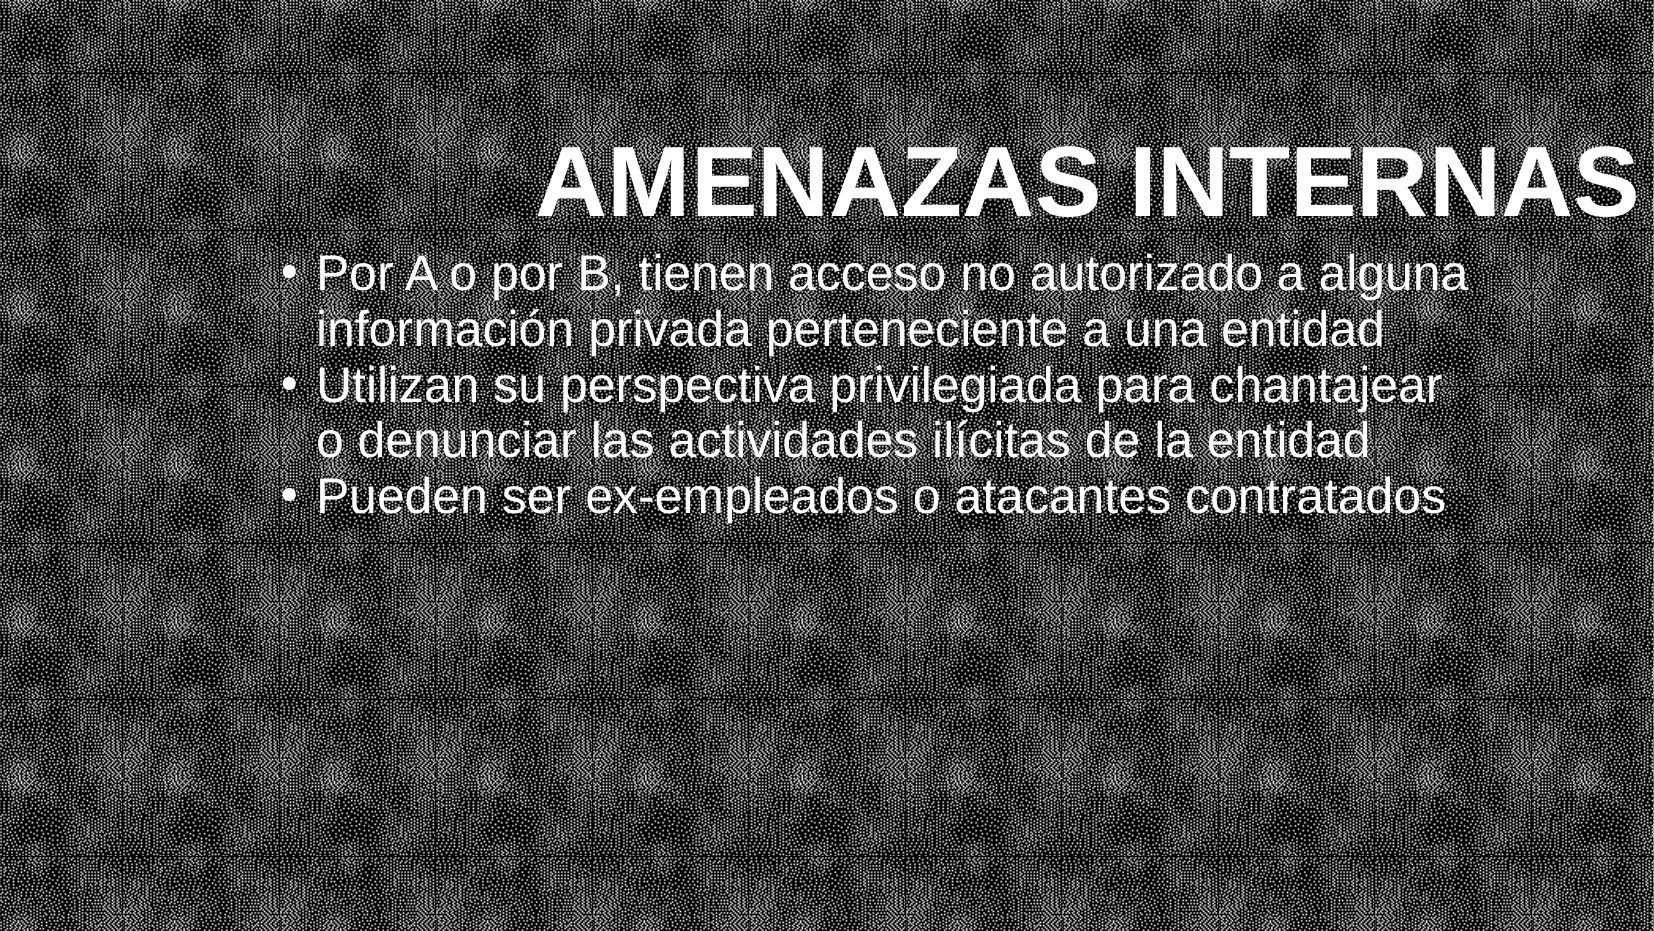

AMENAZAS INTERNAS
Por A o por B, tienen acceso no autorizado a alguna
información privada perteneciente a una entidad
Utilizan su perspectiva privilegiada para chantajear
o denunciar las actividades ilícitas de la entidad
Pueden ser ex-empleados o atacantes contratados